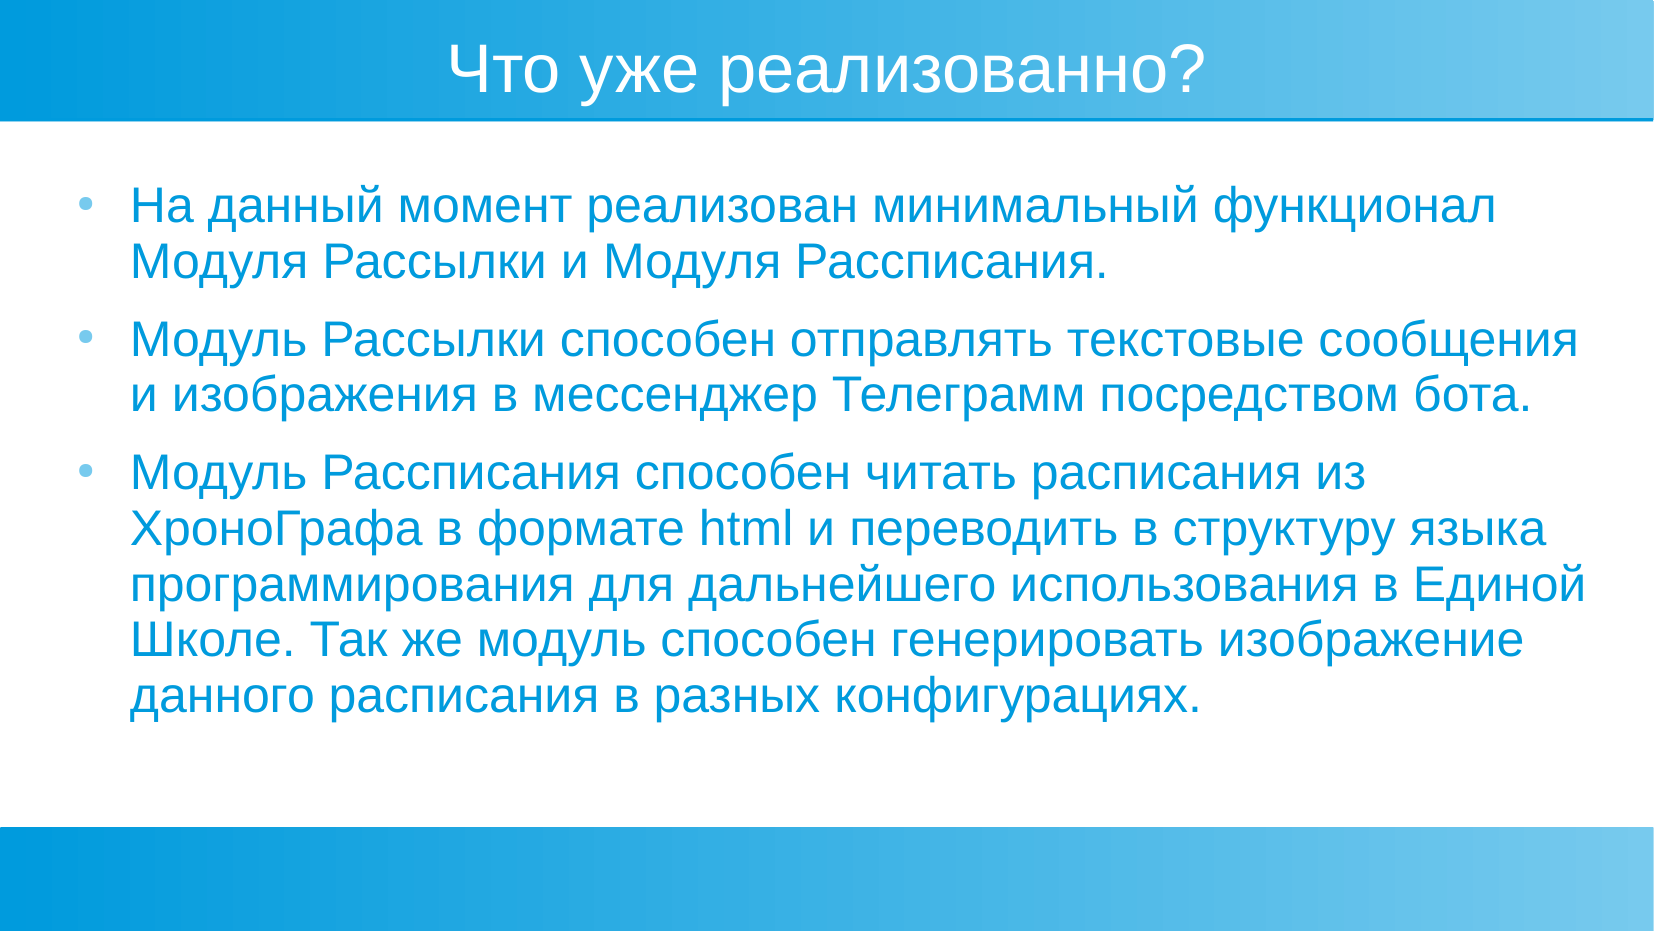

# Что уже реализованно?
На данный момент реализован минимальный функционал Модуля Рассылки и Модуля Рассписания.
Модуль Рассылки способен отправлять текстовые сообщения и изображения в мессенджер Телеграмм посредством бота.
Модуль Рассписания способен читать расписания из ХроноГрафа в формате html и переводить в структуру языка программирования для дальнейшего использования в Единой Школе. Так же модуль способен генерировать изображение данного расписания в разных конфигурациях.